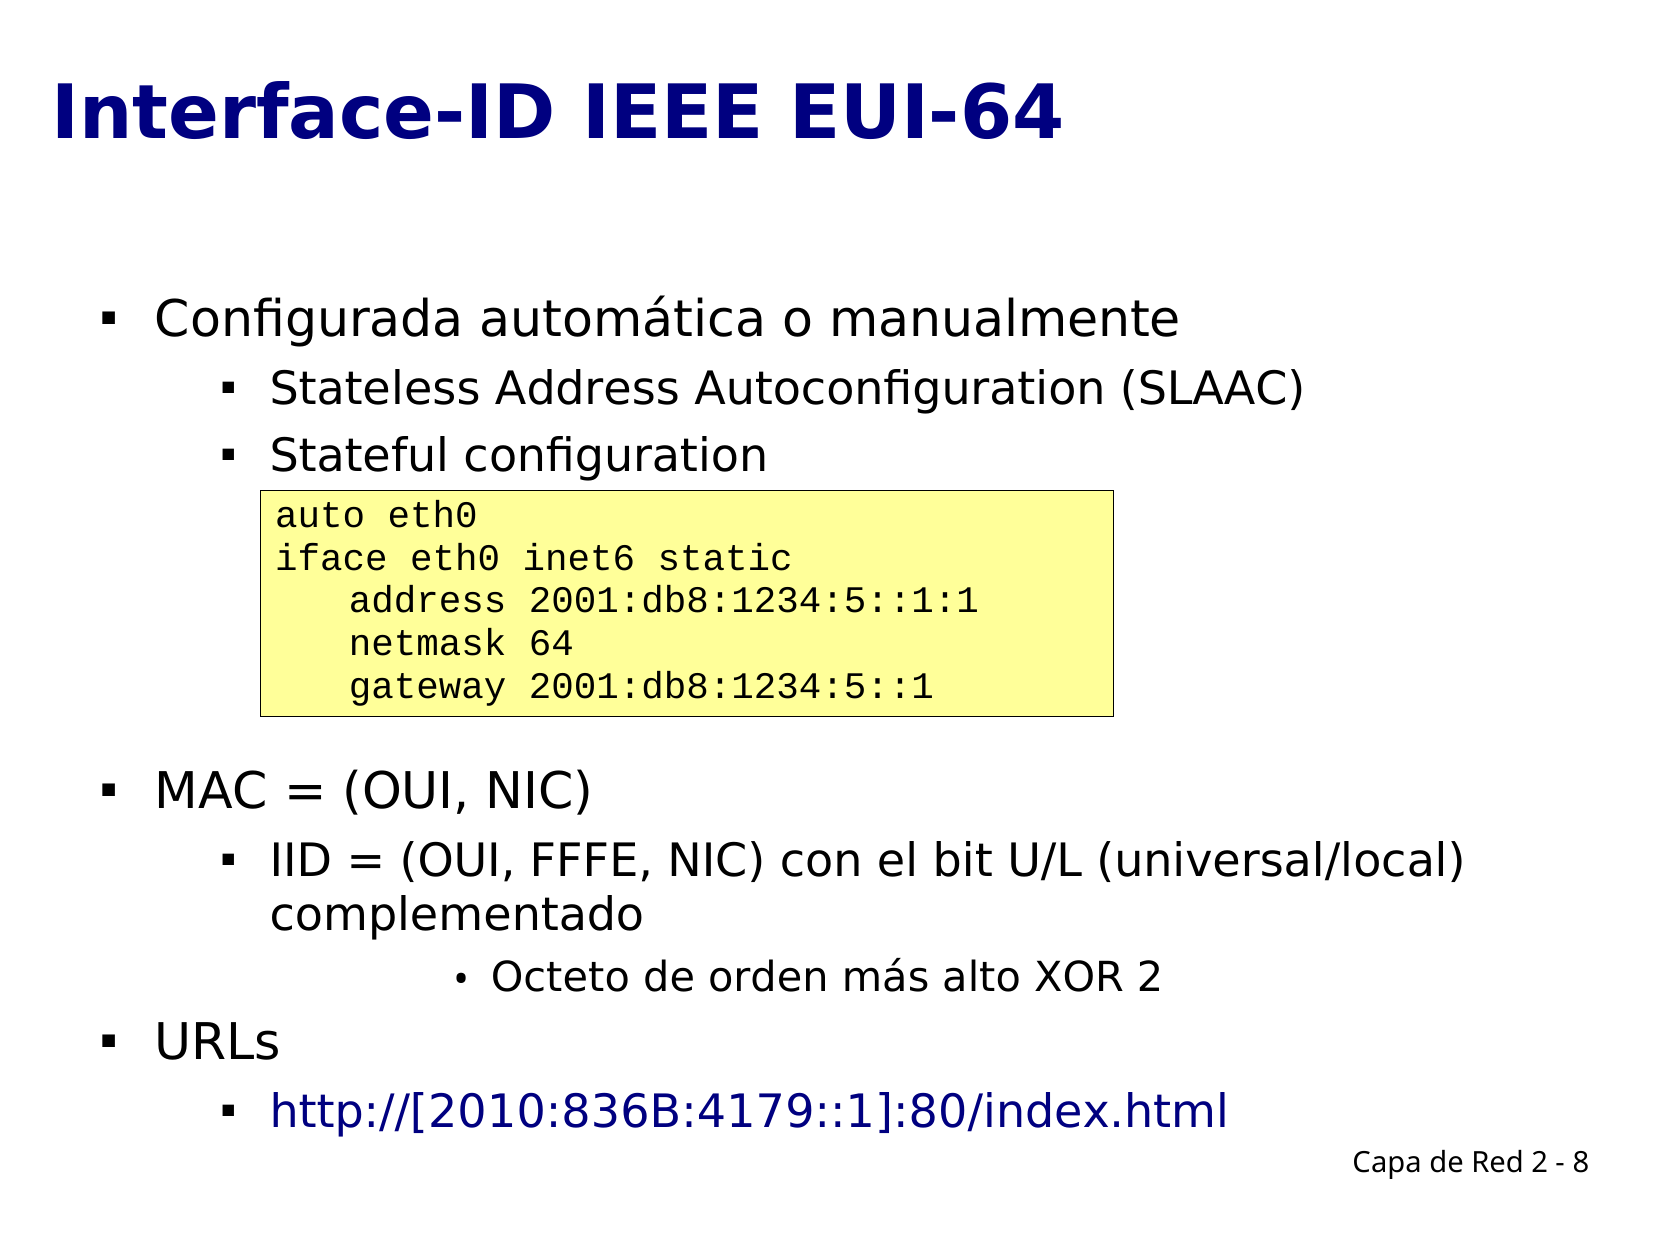

# Interface-ID IEEE EUI-64
Configurada automática o manualmente
Stateless Address Autoconfiguration (SLAAC)
Stateful configuration
MAC = (OUI, NIC)
IID = (OUI, FFFE, NIC) con el bit U/L (universal/local) complementado
Octeto de orden más alto XOR 2
URLs
http://[2010:836B:4179::1]:80/index.html
auto eth0
iface eth0 inet6 static
	address 2001:db8:1234:5::1:1
	netmask 64
	gateway 2001:db8:1234:5::1